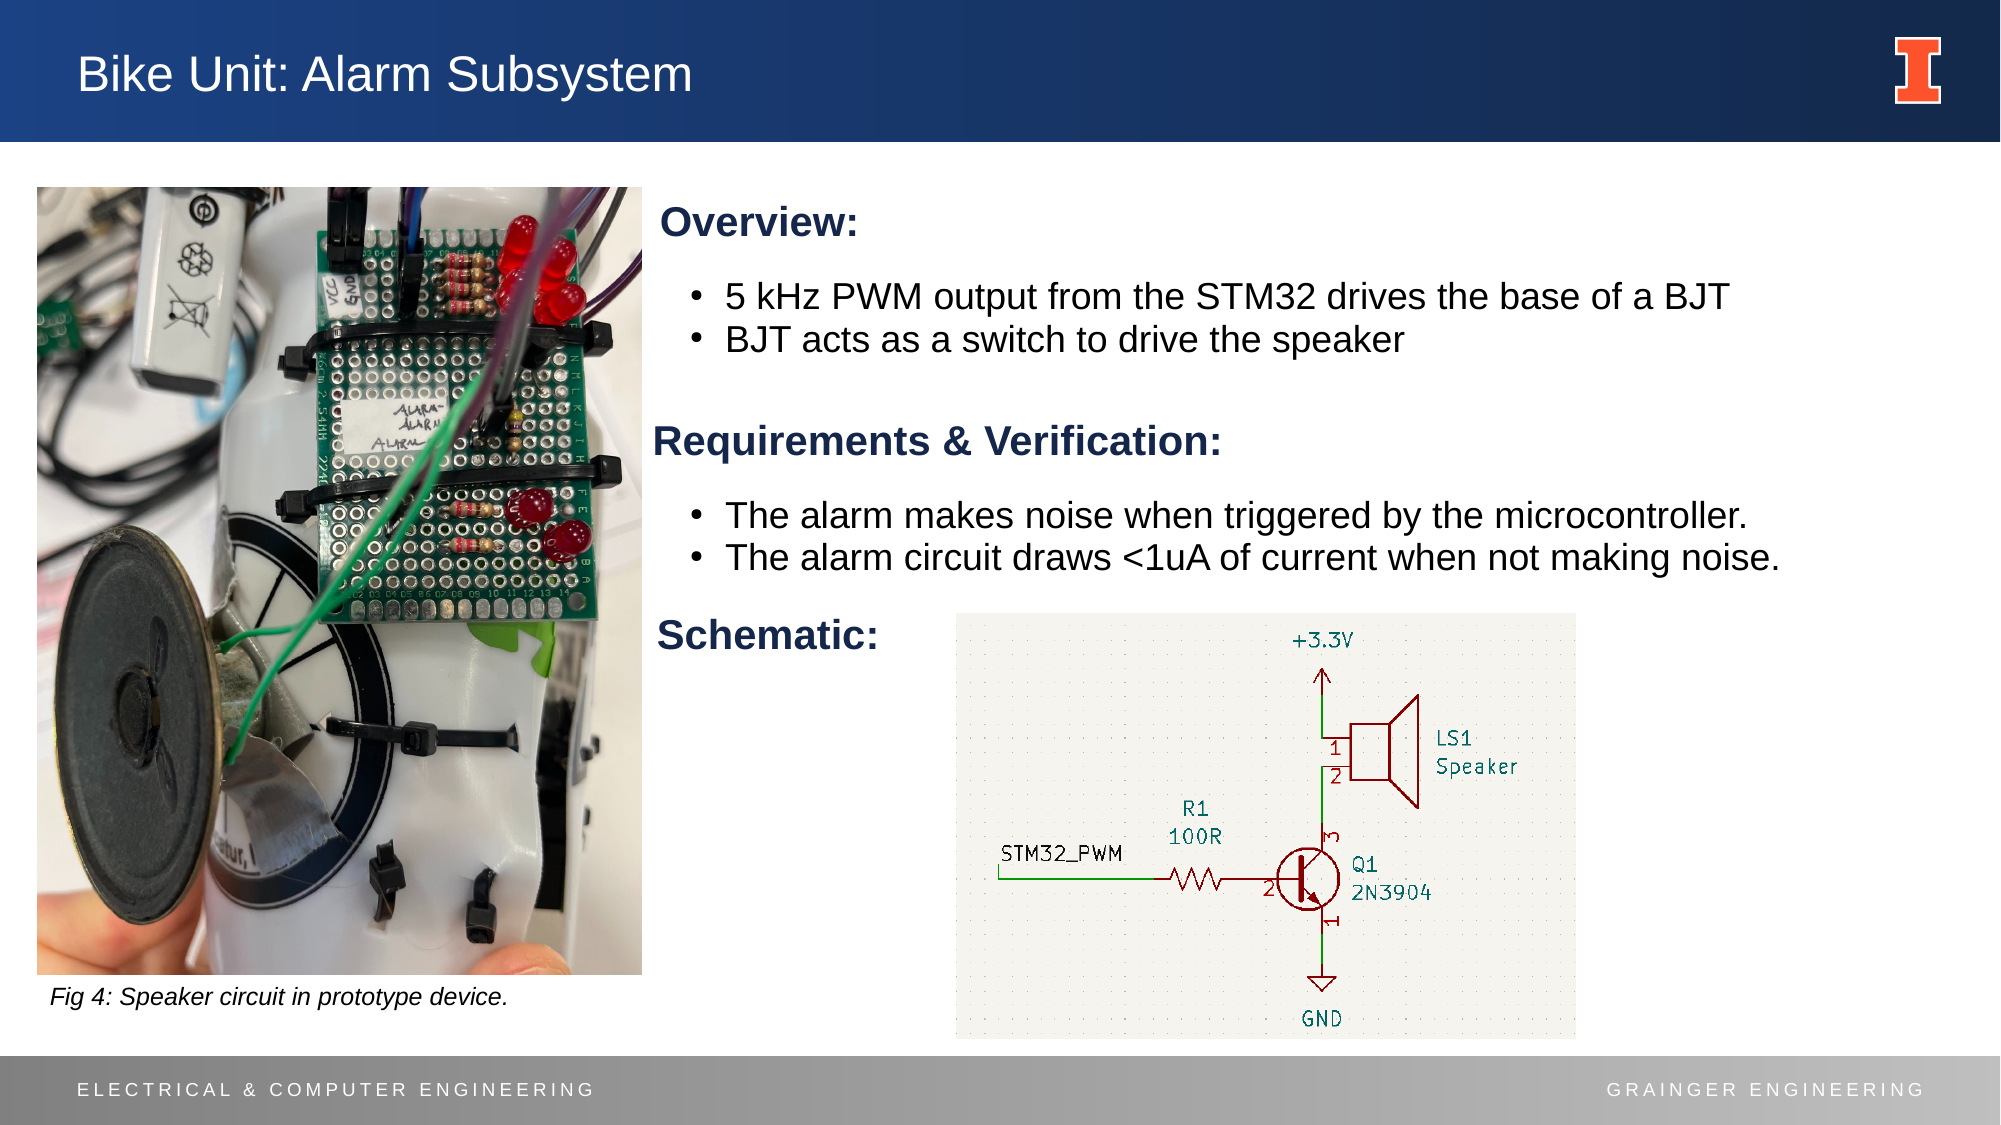

Bike Unit: Alarm Subsystem
Overview:
5 kHz PWM output from the STM32 drives the base of a BJT
BJT acts as a switch to drive the speaker
Requirements & Verification:
The alarm makes noise when triggered by the microcontroller.
The alarm circuit draws <1uA of current when not making noise.
Schematic:
Fig 4: Speaker circuit in prototype device.
ELECTRICAL & COMPUTER ENGINEERING
GRAINGER ENGINEERING